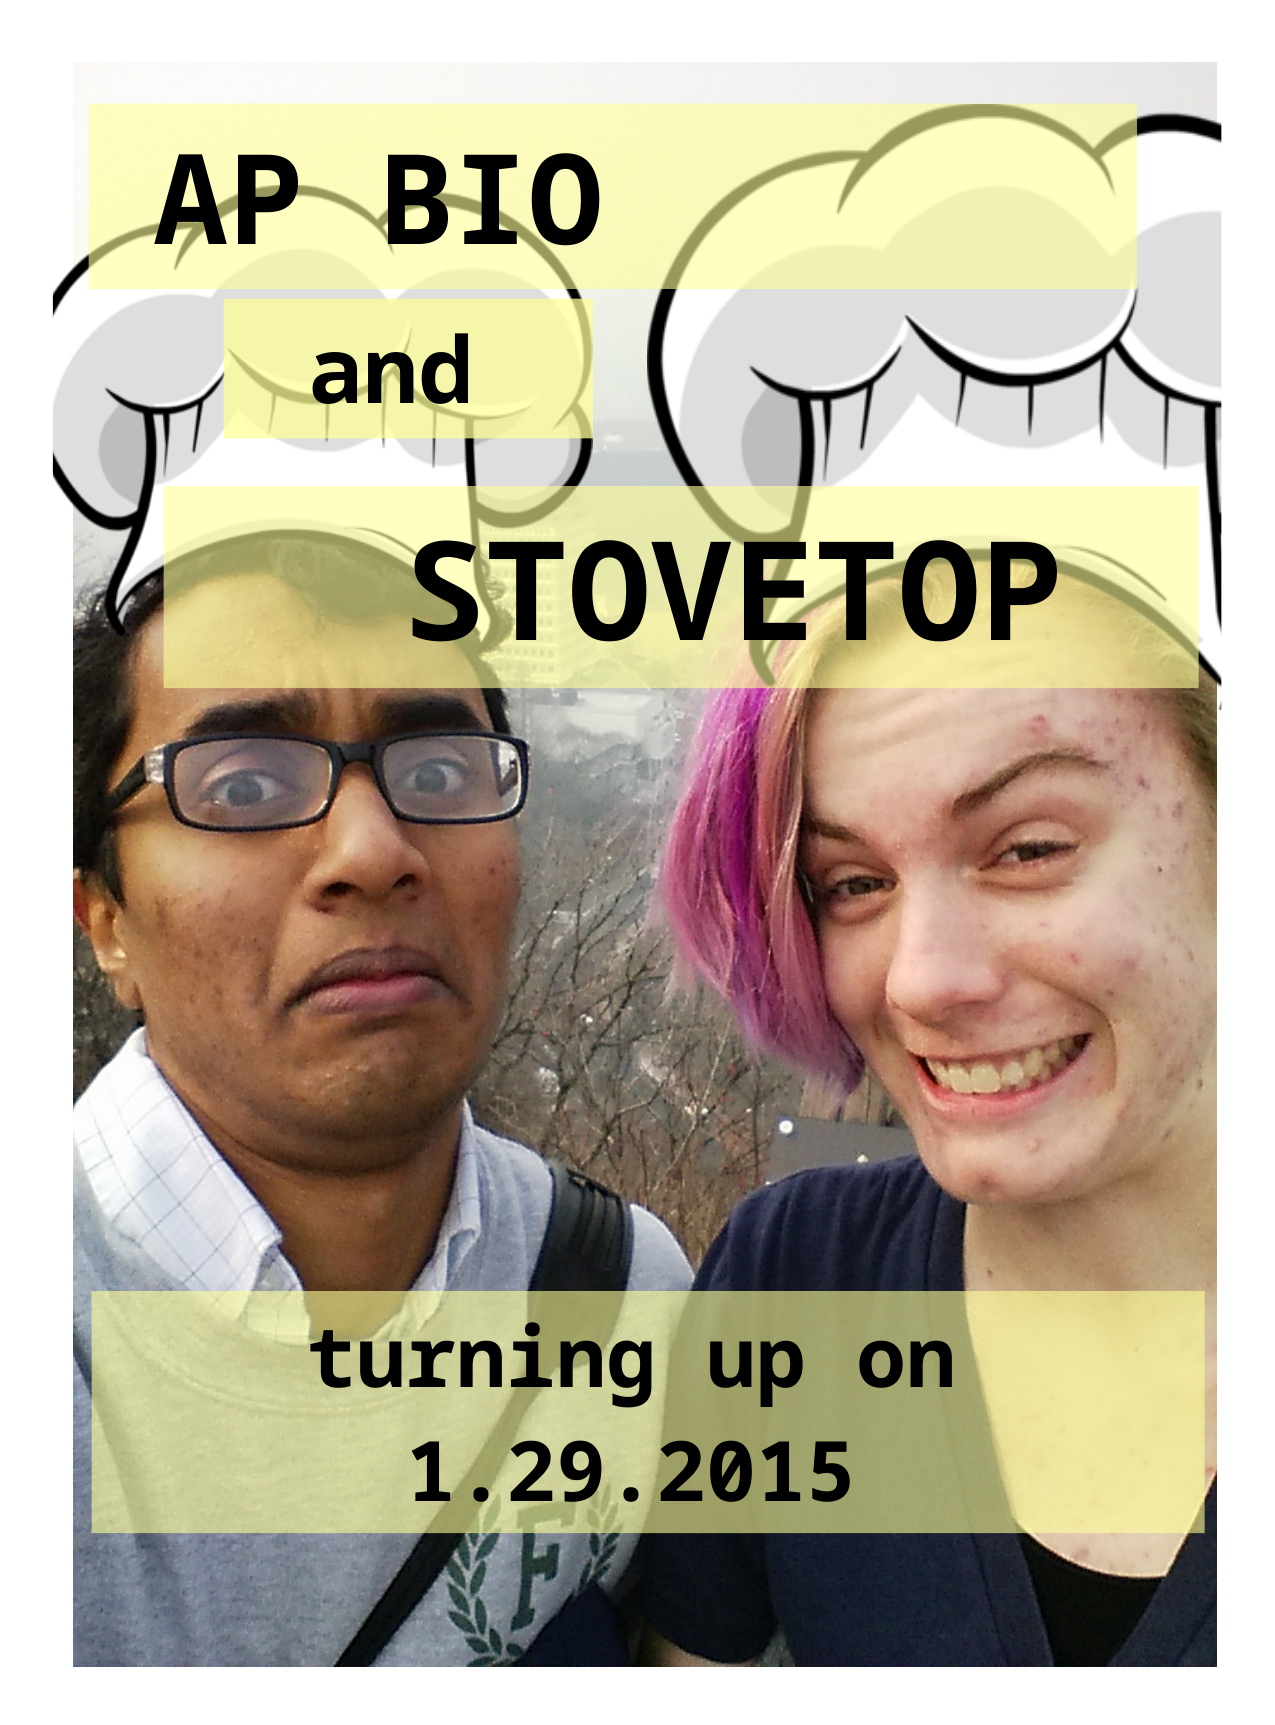

AP BIO
#
 and
			STOVETOP
		 turning up on
 1.29.2015